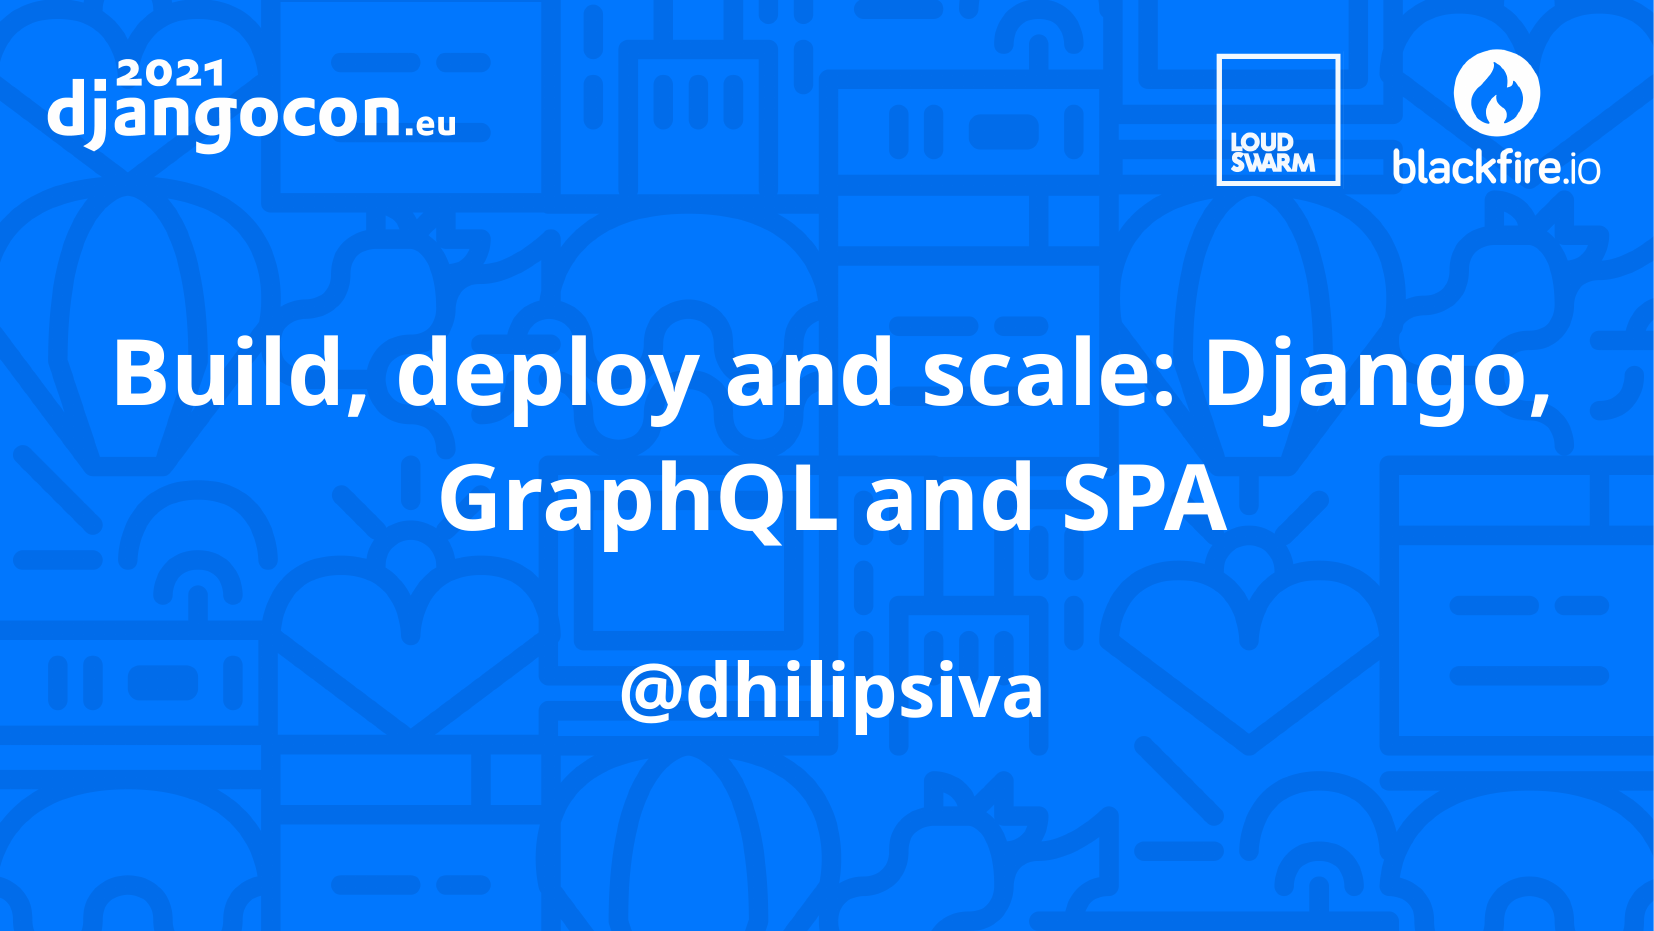

# Build, deploy and scale: Django, GraphQL and SPA
@dhilipsiva